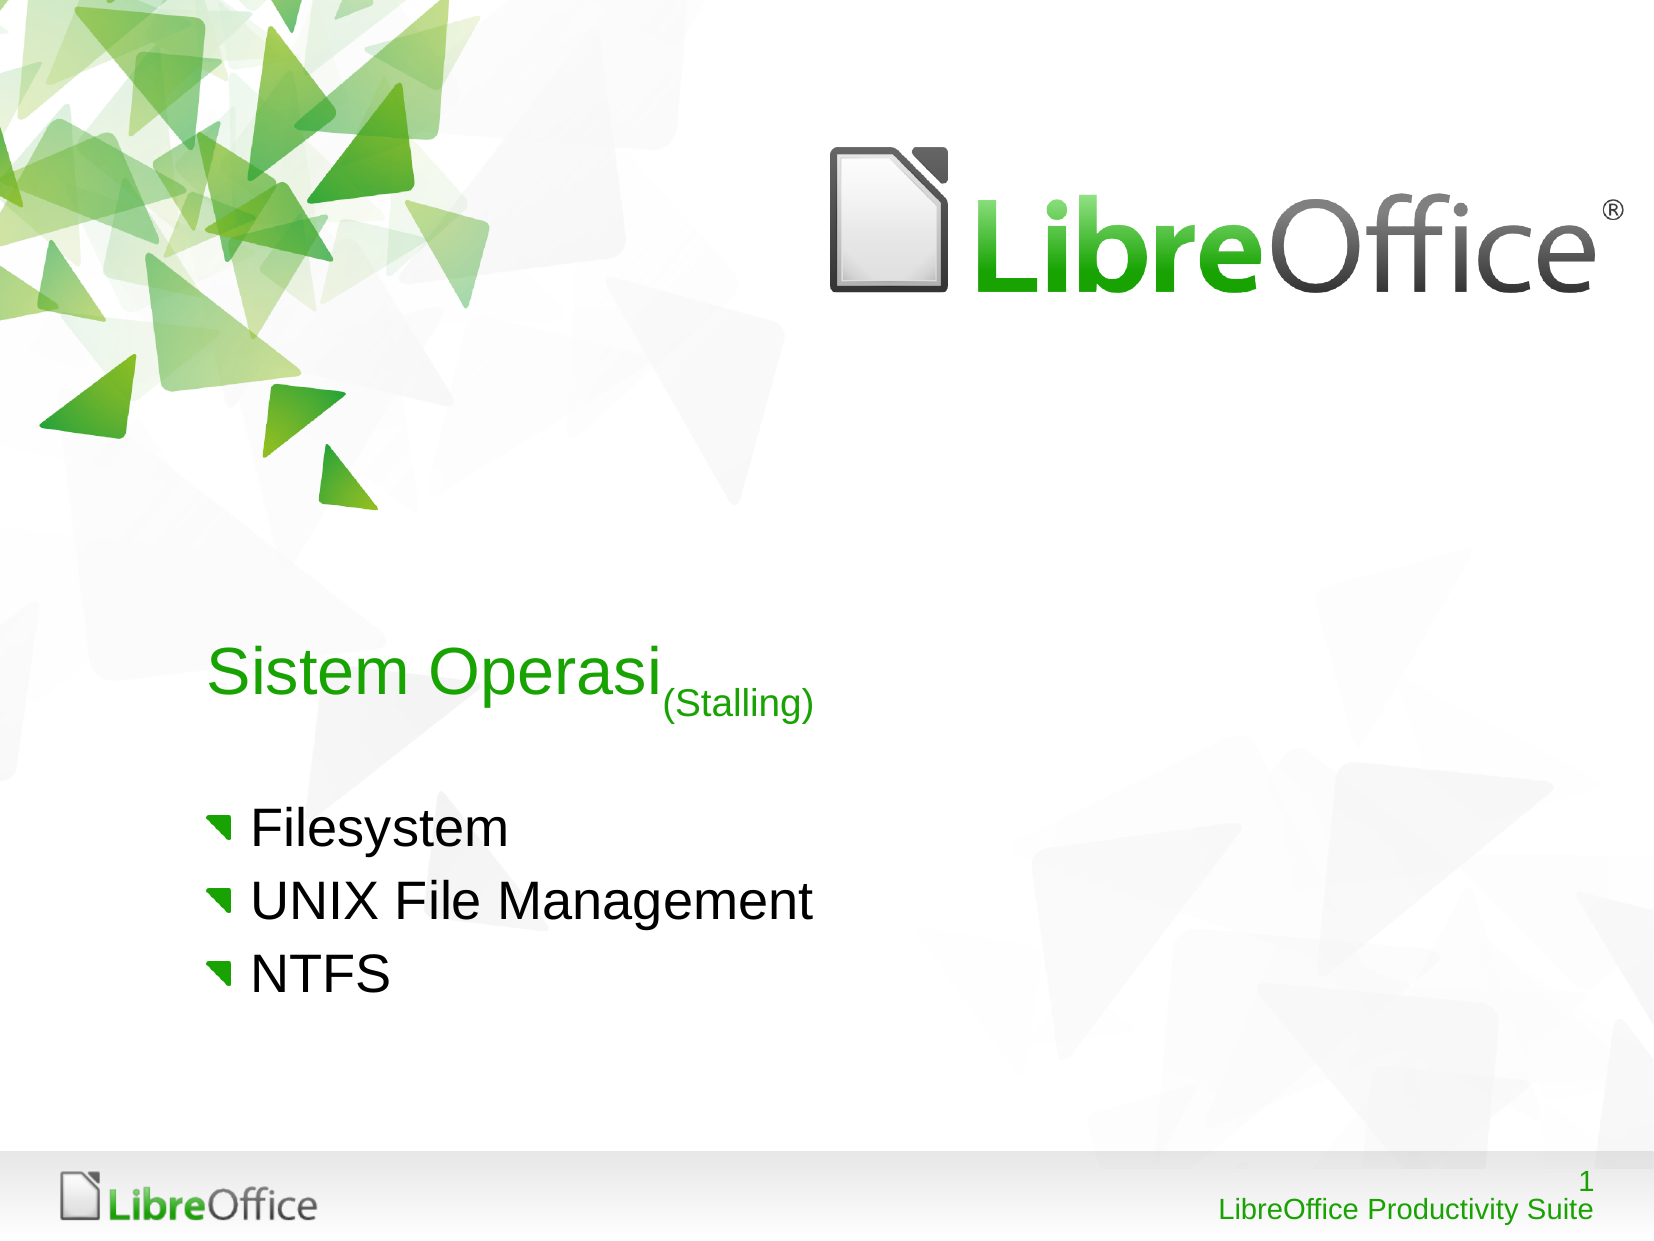

# Sistem Operasi(Stalling)
Filesystem
UNIX File Management
NTFS
1
LibreOffice Productivity Suite